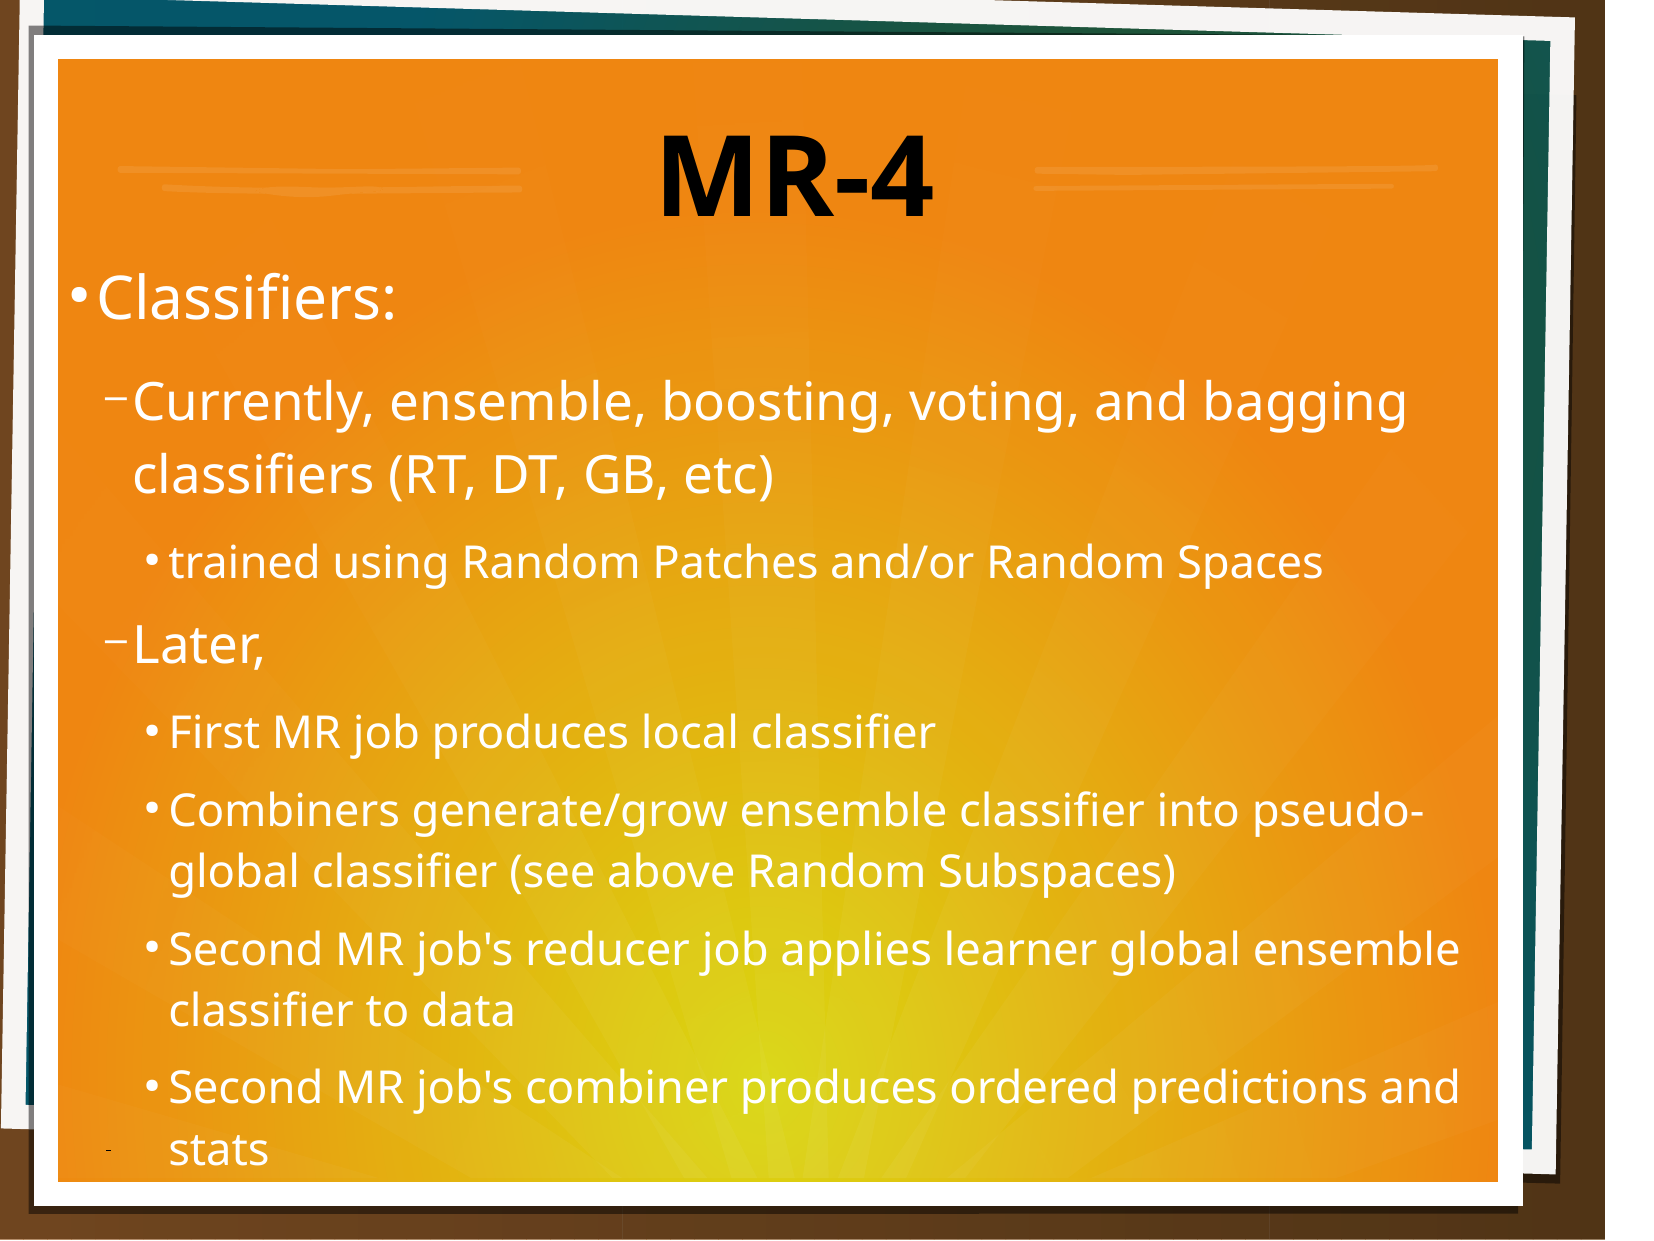

# MR-4
Classifiers:
Currently, ensemble, boosting, voting, and bagging classifiers (RT, DT, GB, etc)
trained using Random Patches and/or Random Spaces
Later,
First MR job produces local classifier
Combiners generate/grow ensemble classifier into pseudo-global classifier (see above Random Subspaces)
Second MR job's reducer job applies learner global ensemble classifier to data
Second MR job's combiner produces ordered predictions and stats